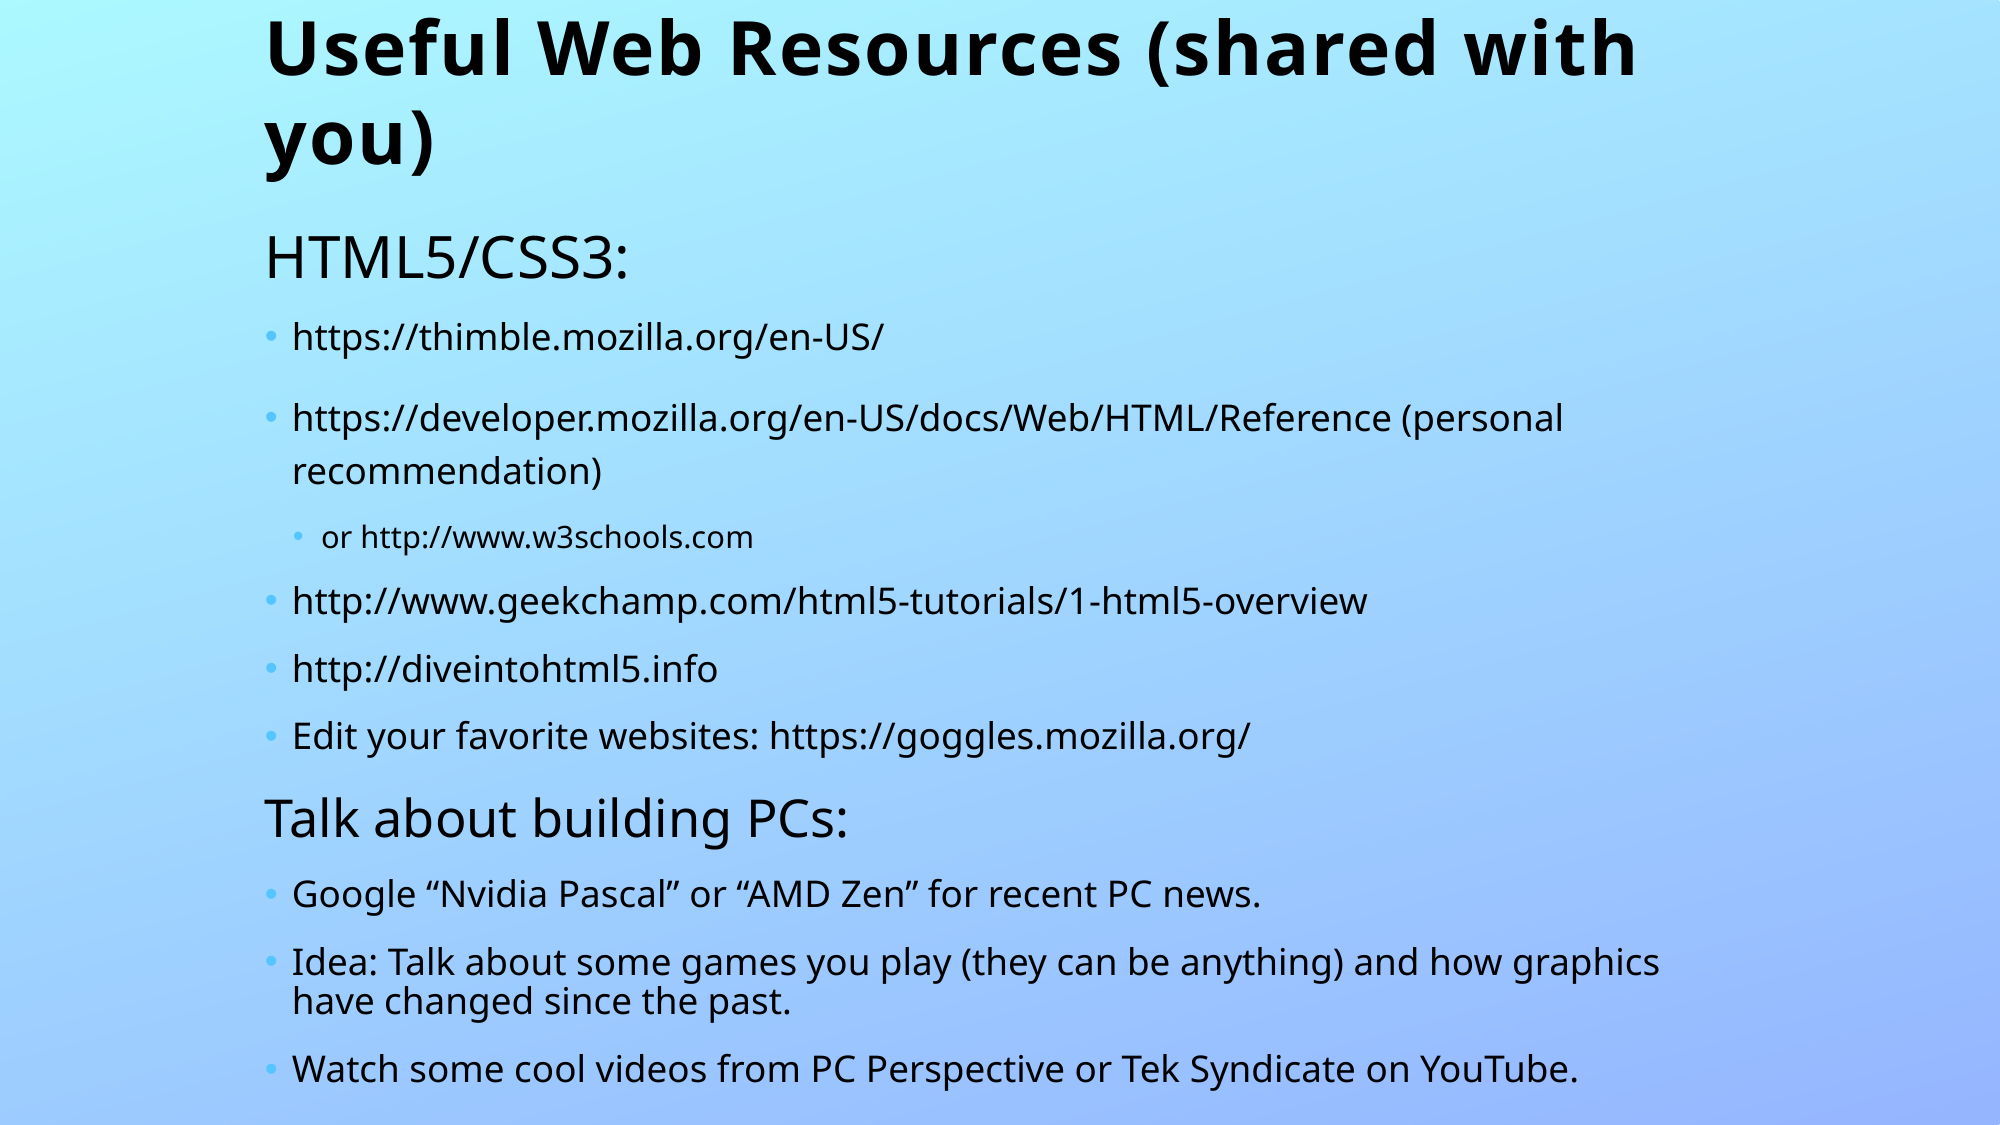

# Useful Web Resources (shared with you)
HTML5/CSS3:
https://thimble.mozilla.org/en-US/
https://developer.mozilla.org/en-US/docs/Web/HTML/Reference (personal recommendation)
or http://www.w3schools.com
http://www.geekchamp.com/html5-tutorials/1-html5-overview
http://diveintohtml5.info
Edit your favorite websites: https://goggles.mozilla.org/
Talk about building PCs:
Google “Nvidia Pascal” or “AMD Zen” for recent PC news.
Idea: Talk about some games you play (they can be anything) and how graphics have changed since the past.
Watch some cool videos from PC Perspective or Tek Syndicate on YouTube.